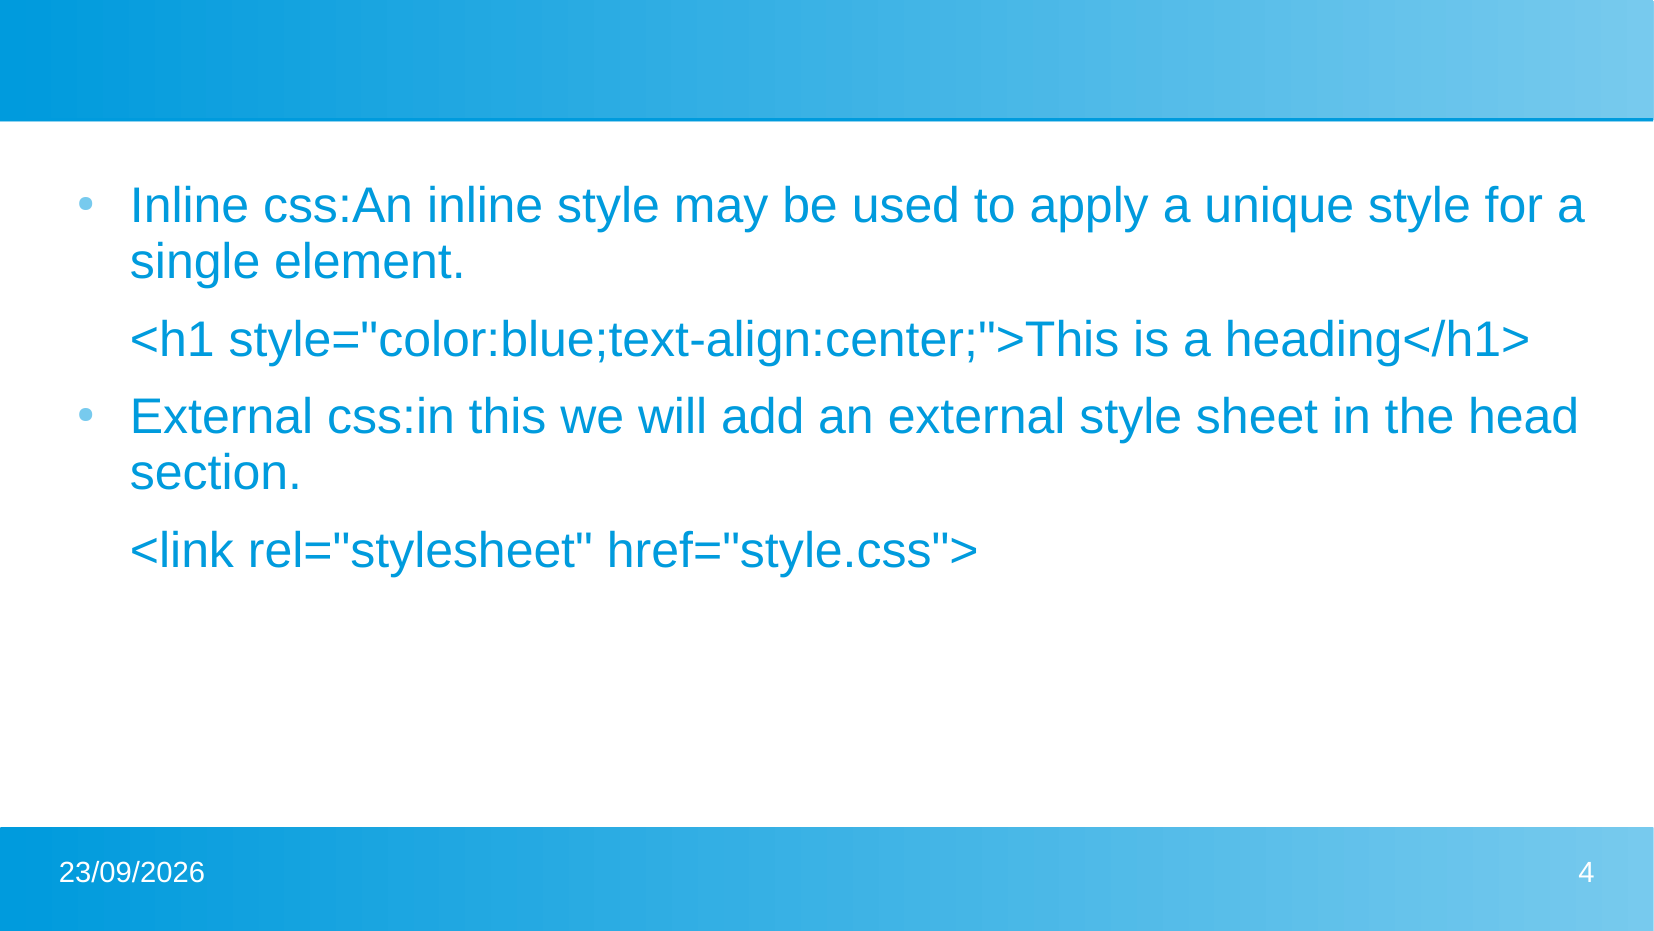

# Inline css:An inline style may be used to apply a unique style for a single element.
<h1 style="color:blue;text-align:center;">This is a heading</h1>
External css:in this we will add an external style sheet in the head section.
<link rel="stylesheet" href="style.css">
4